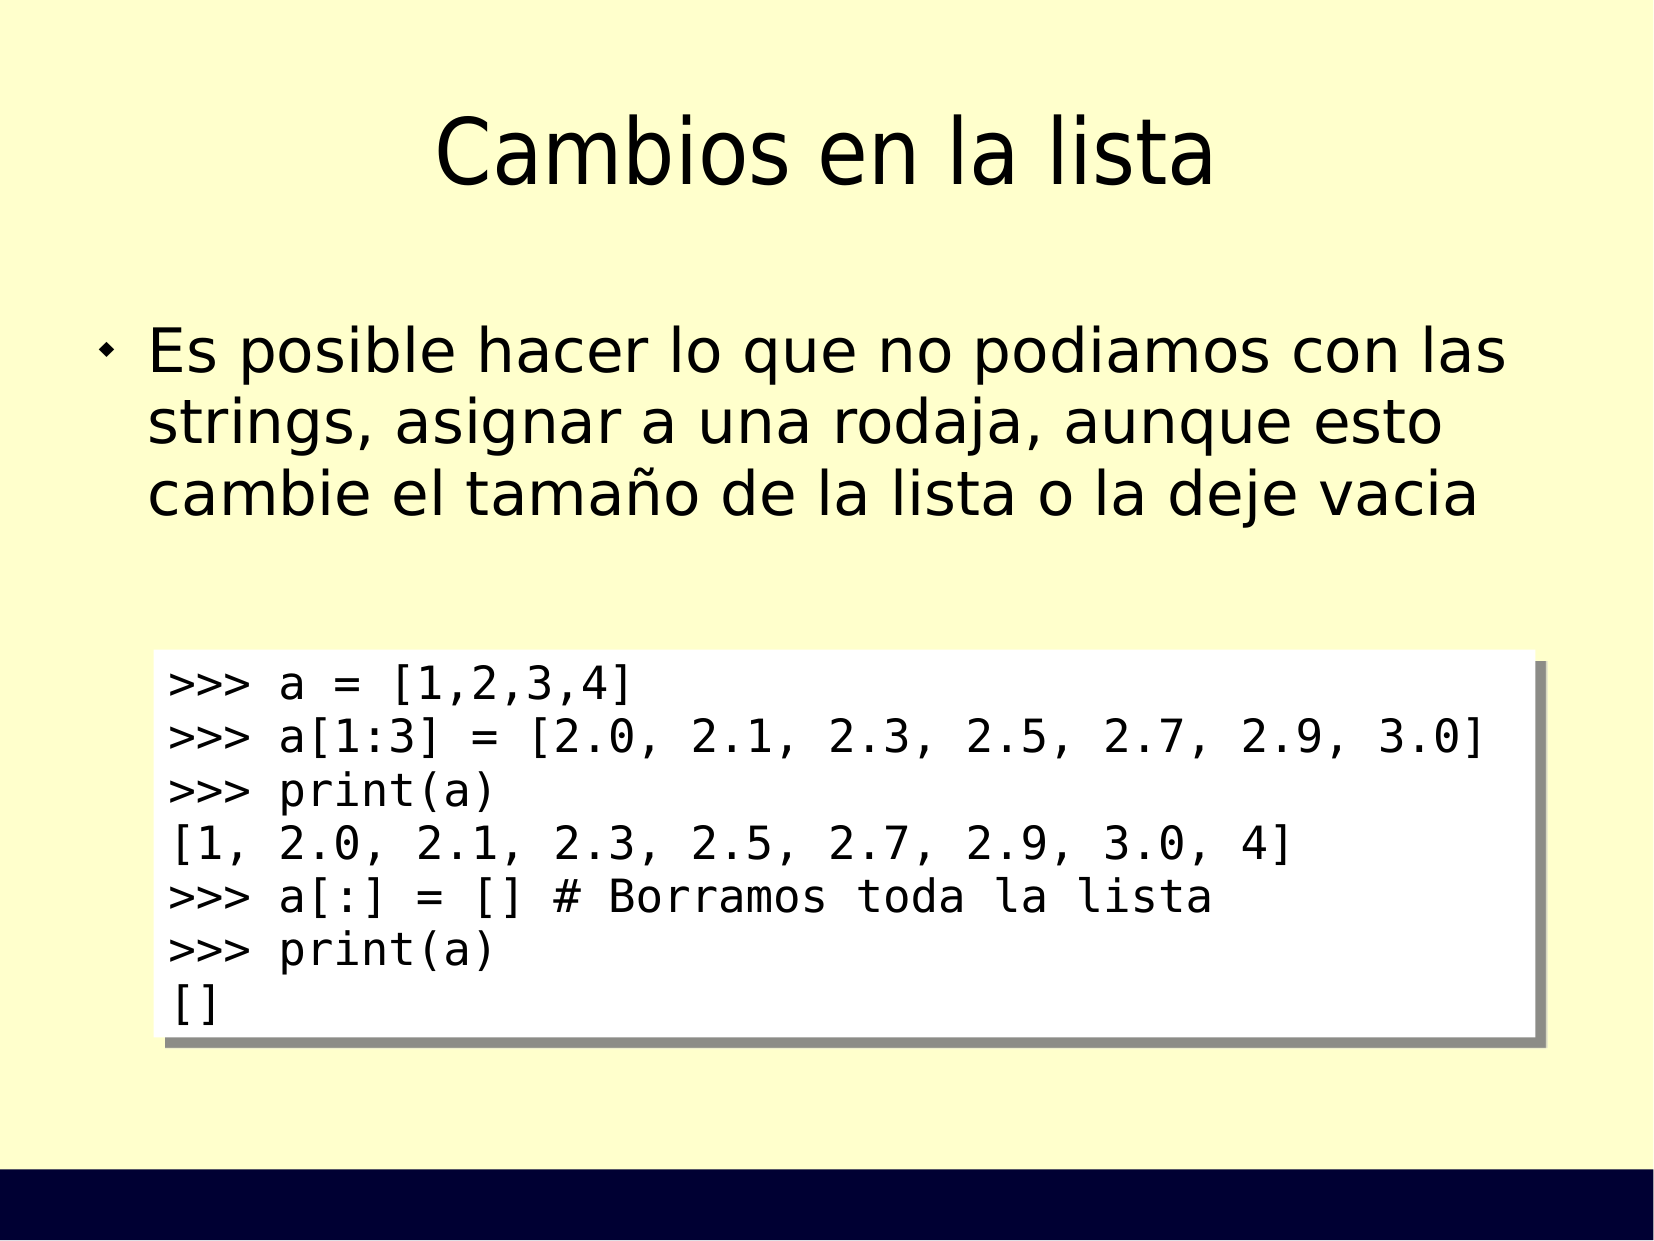

# Cambios en la lista
Es posible hacer lo que no podiamos con las strings, asignar a una rodaja, aunque esto cambie el tamaño de la lista o la deje vacia
>>> a = [1,2,3,4]
>>> a[1:3] = [2.0, 2.1, 2.3, 2.5, 2.7, 2.9, 3.0]
>>> print(a)
[1, 2.0, 2.1, 2.3, 2.5, 2.7, 2.9, 3.0, 4]
>>> a[:] = [] # Borramos toda la lista
>>> print(a)
[]